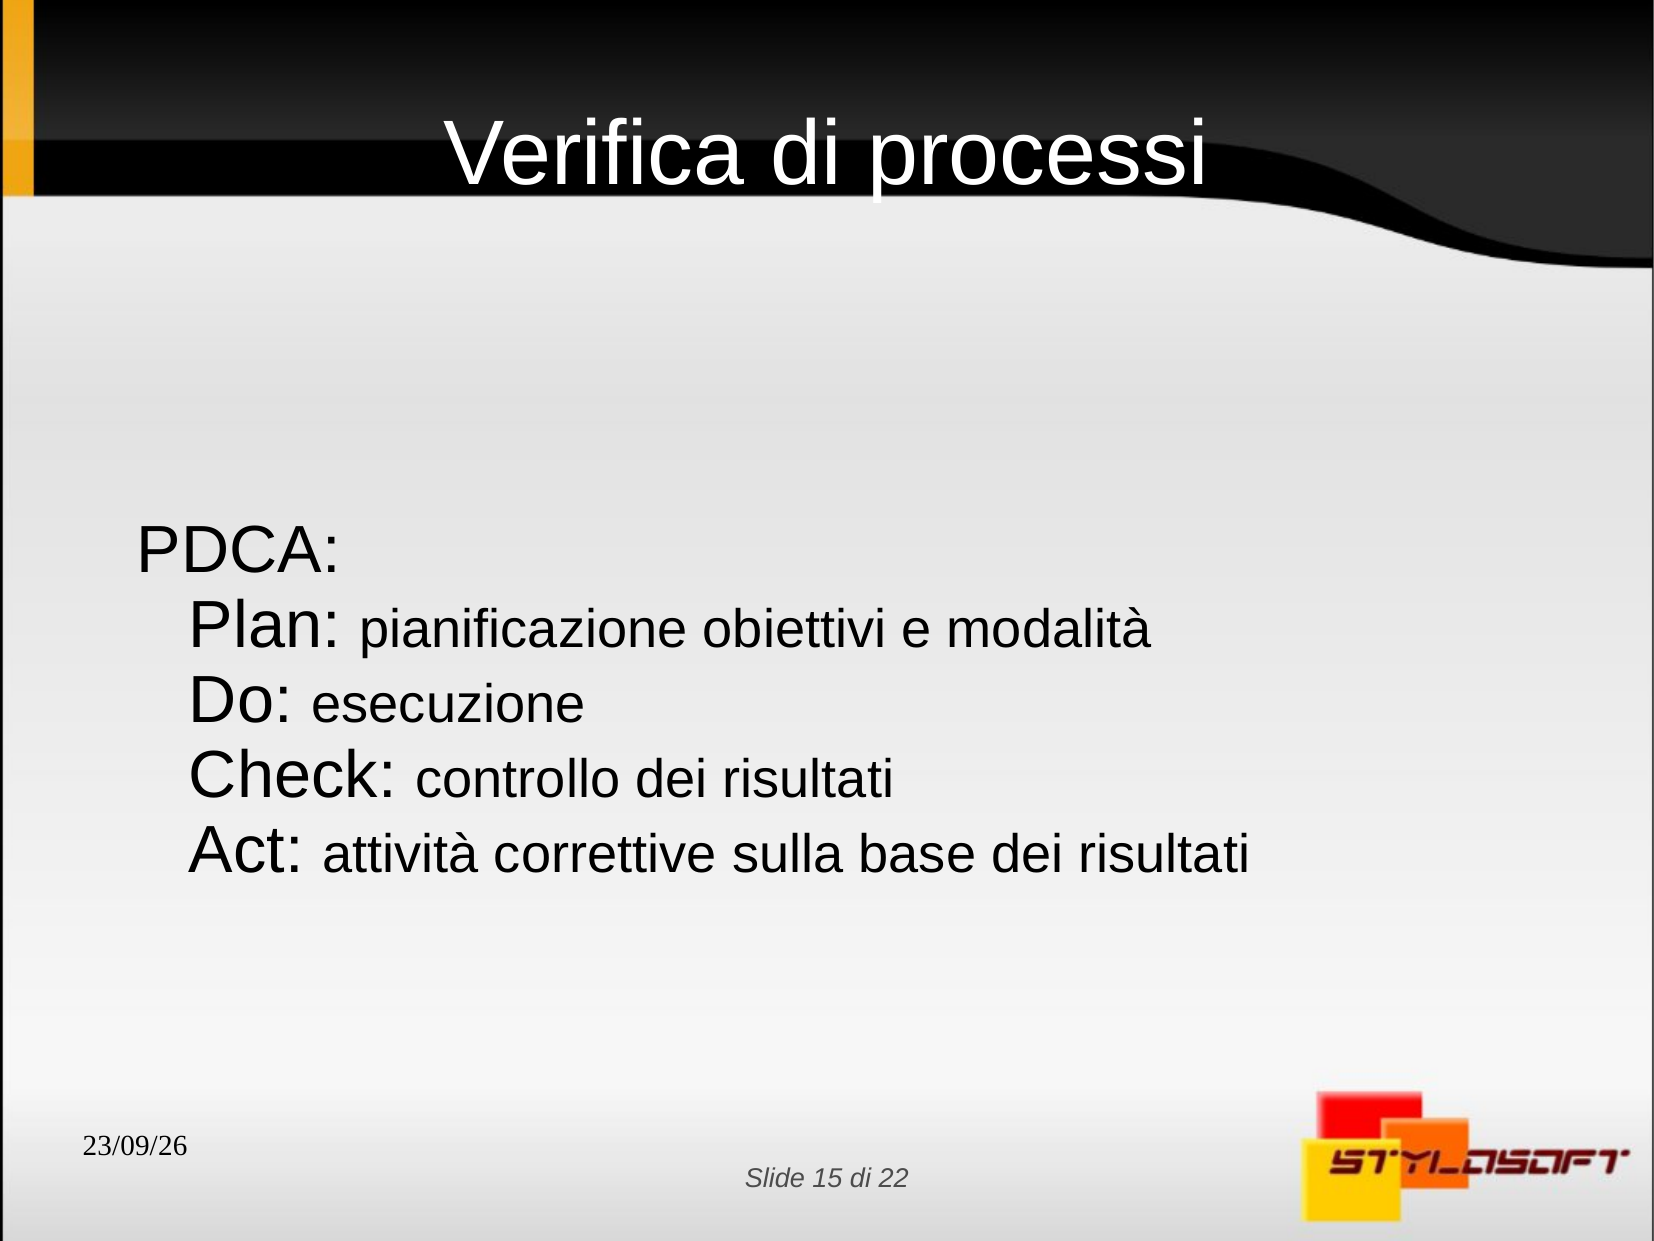

# Verifica di processi
 PDCA:
Plan: pianificazione obiettivi e modalità
Do: esecuzione
Check: controllo dei risultati
Act: attività correttive sulla base dei risultati
Slide di 22